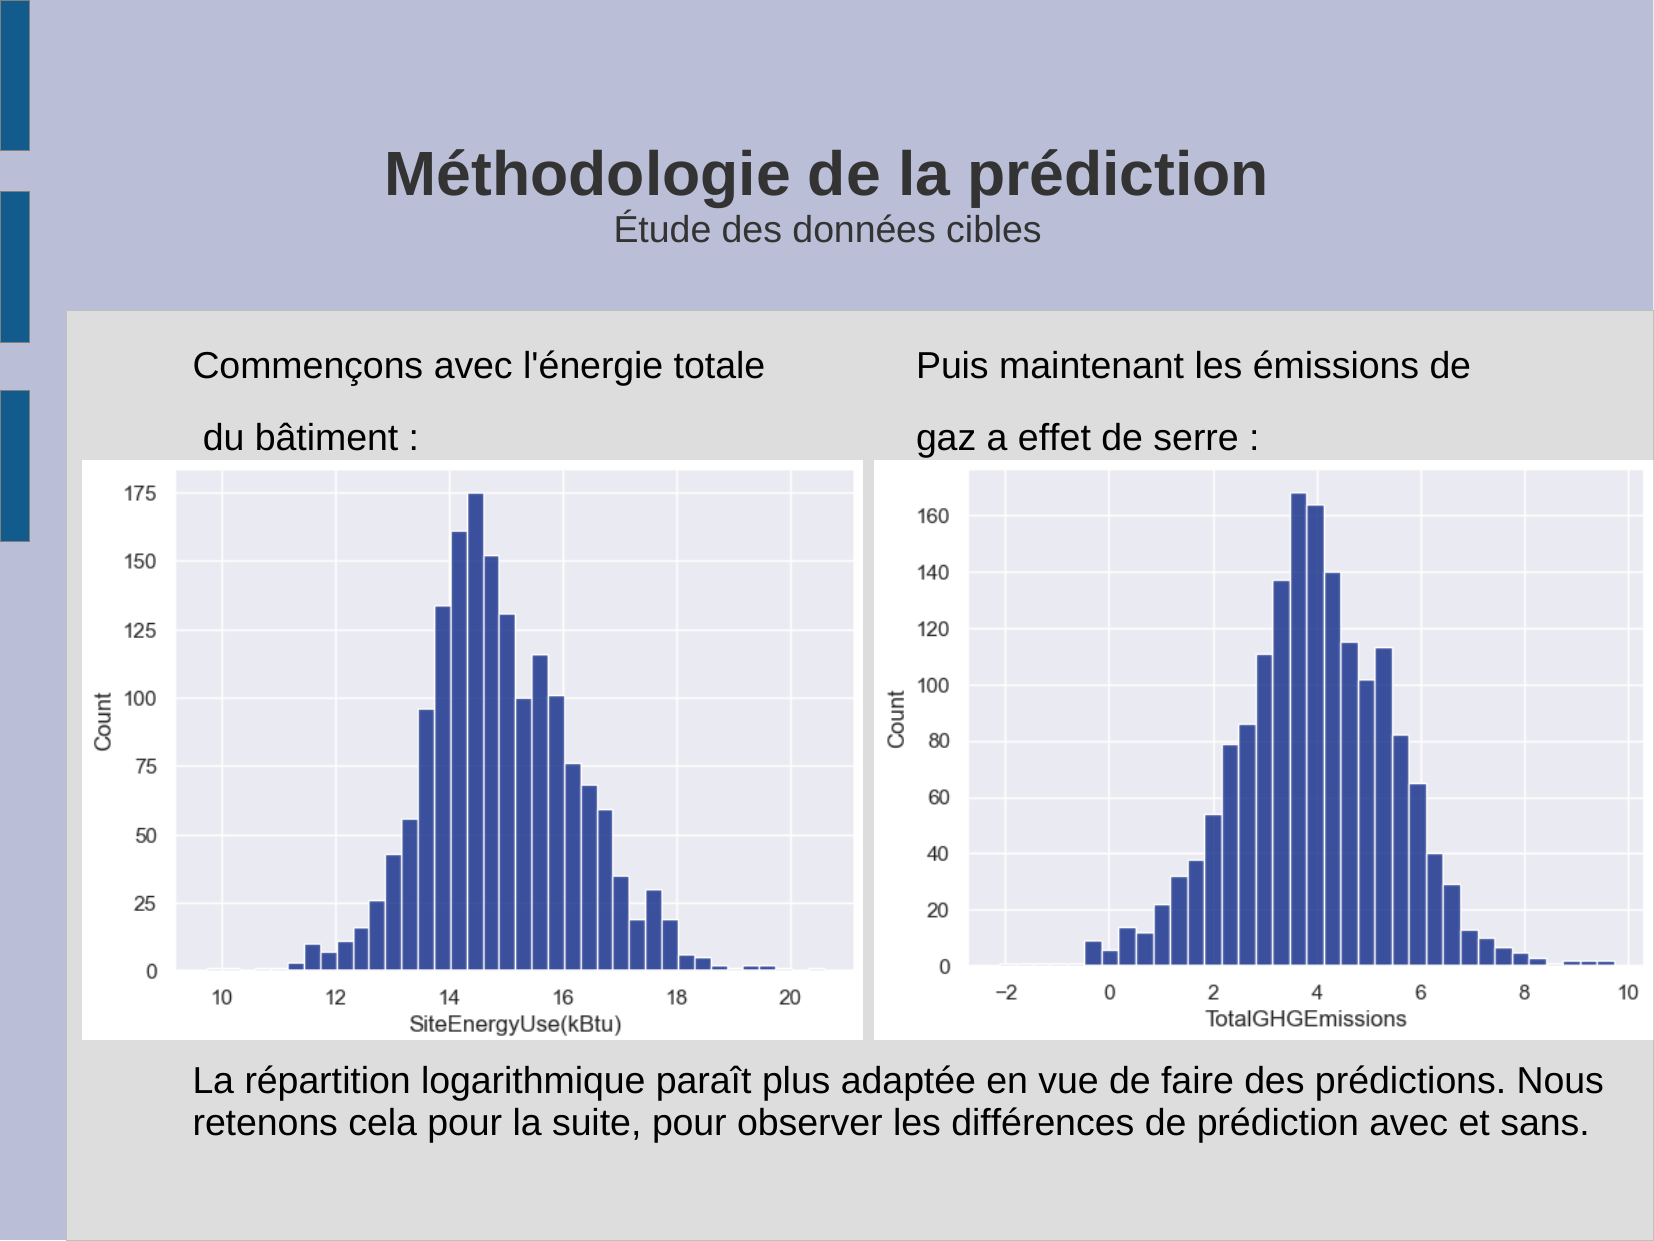

# Méthodologie de la prédiction Étude des données cibles
Commençons avec l'énergie totale
 du bâtiment :
La répartition logarithmique paraît plus adaptée en vue de faire des prédictions. Nous retenons cela pour la suite, pour observer les différences de prédiction avec et sans.
Puis maintenant les émissions de
gaz a effet de serre :